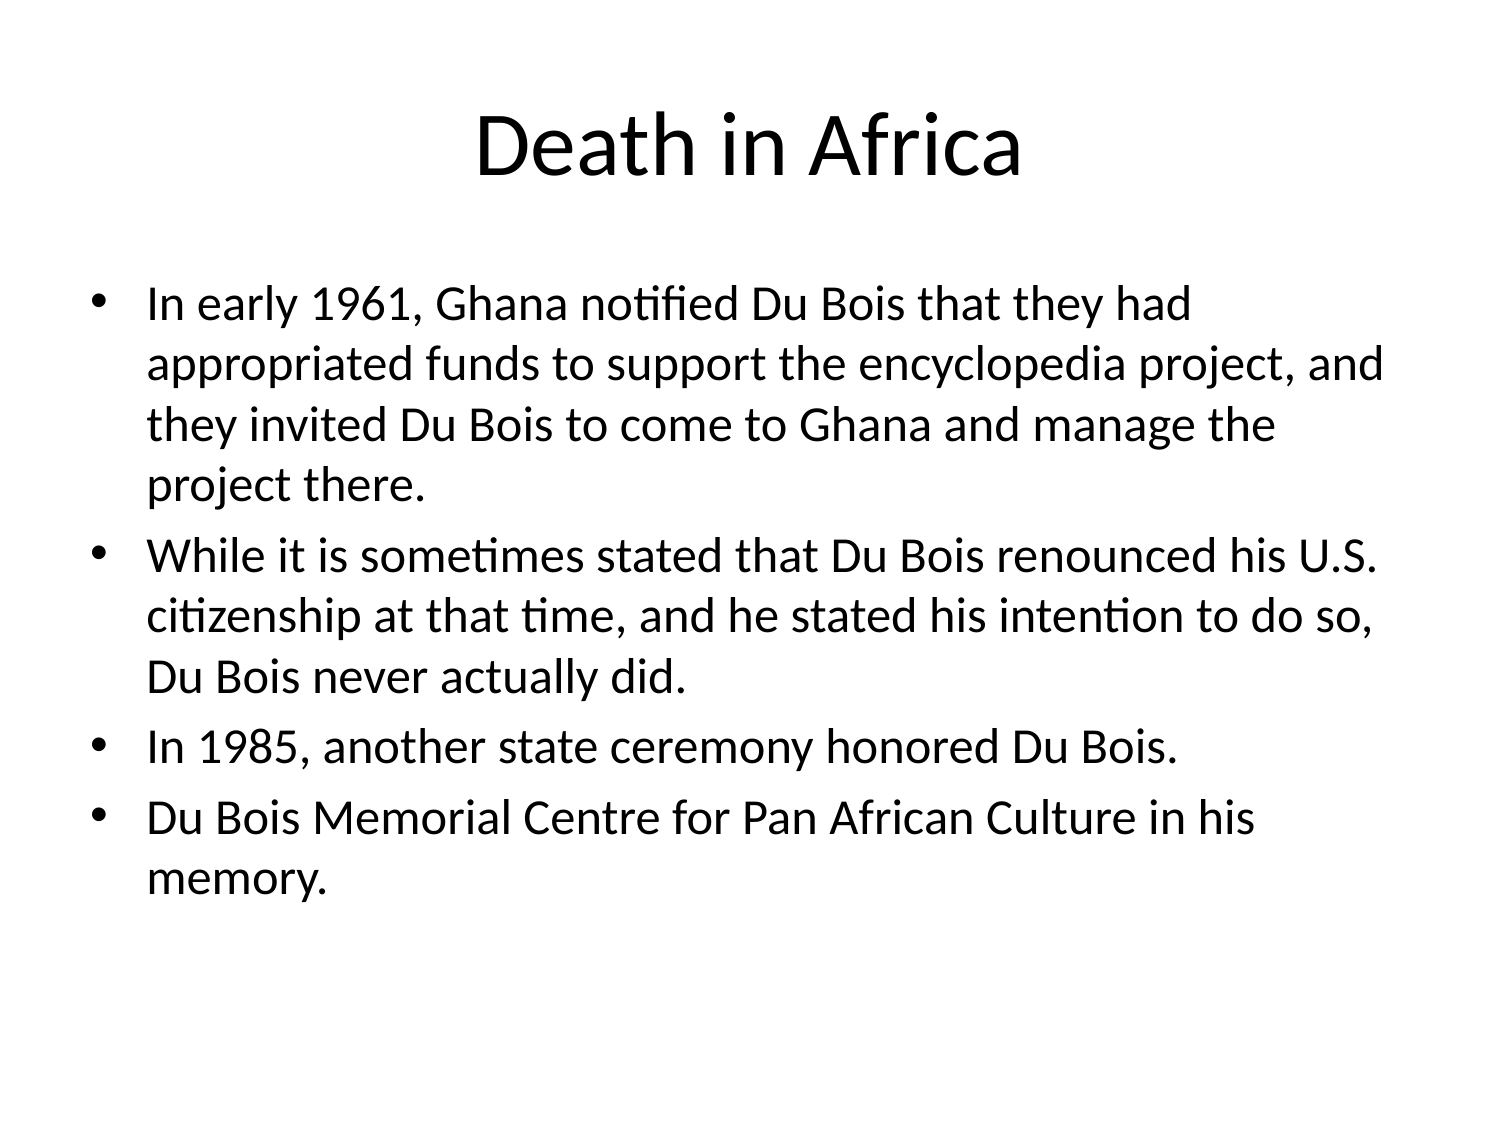

# Death in Africa
In early 1961, Ghana notified Du Bois that they had appropriated funds to support the encyclopedia project, and they invited Du Bois to come to Ghana and manage the project there.
While it is sometimes stated that Du Bois renounced his U.S. citizenship at that time, and he stated his intention to do so, Du Bois never actually did.
In 1985, another state ceremony honored Du Bois.
Du Bois Memorial Centre for Pan African Culture in his memory.